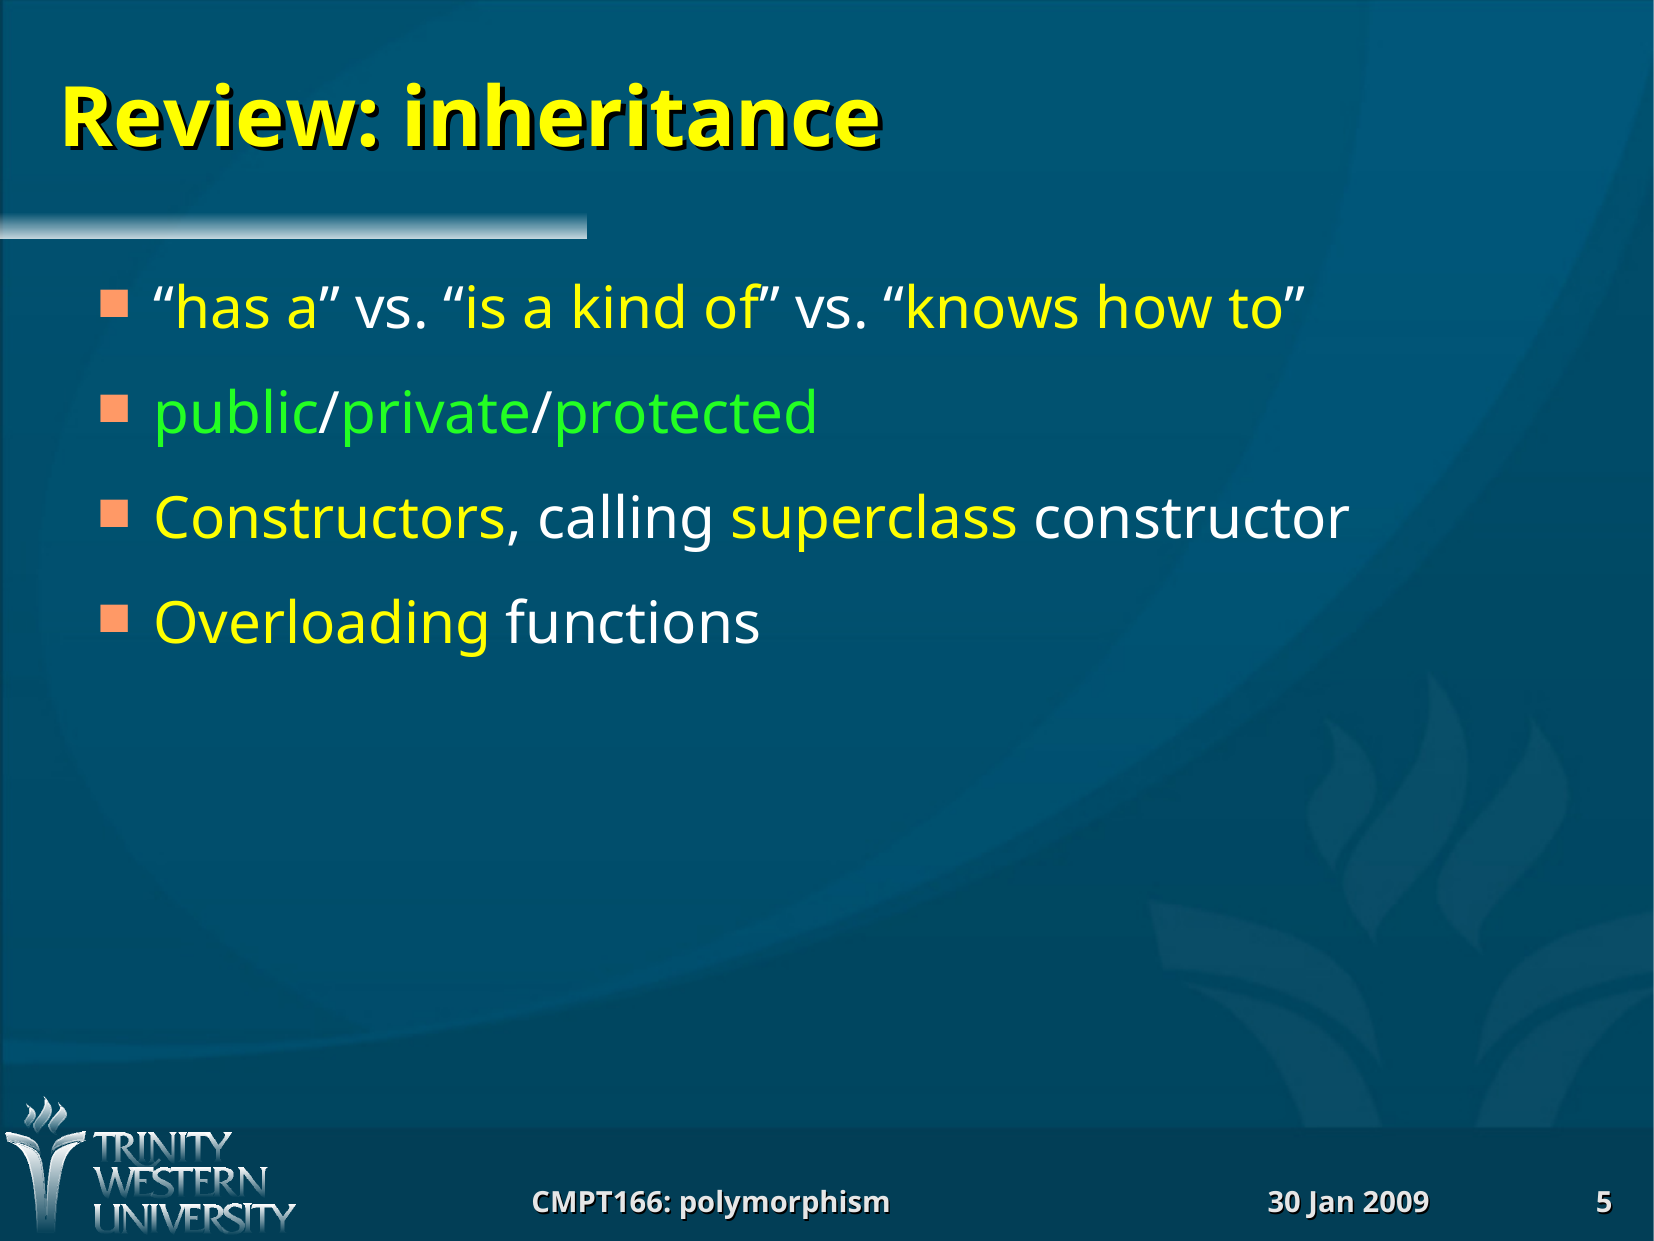

# Review: inheritance
“has a” vs. “is a kind of” vs. “knows how to”
public/private/protected
Constructors, calling superclass constructor
Overloading functions
CMPT166: polymorphism
30 Jan 2009
5